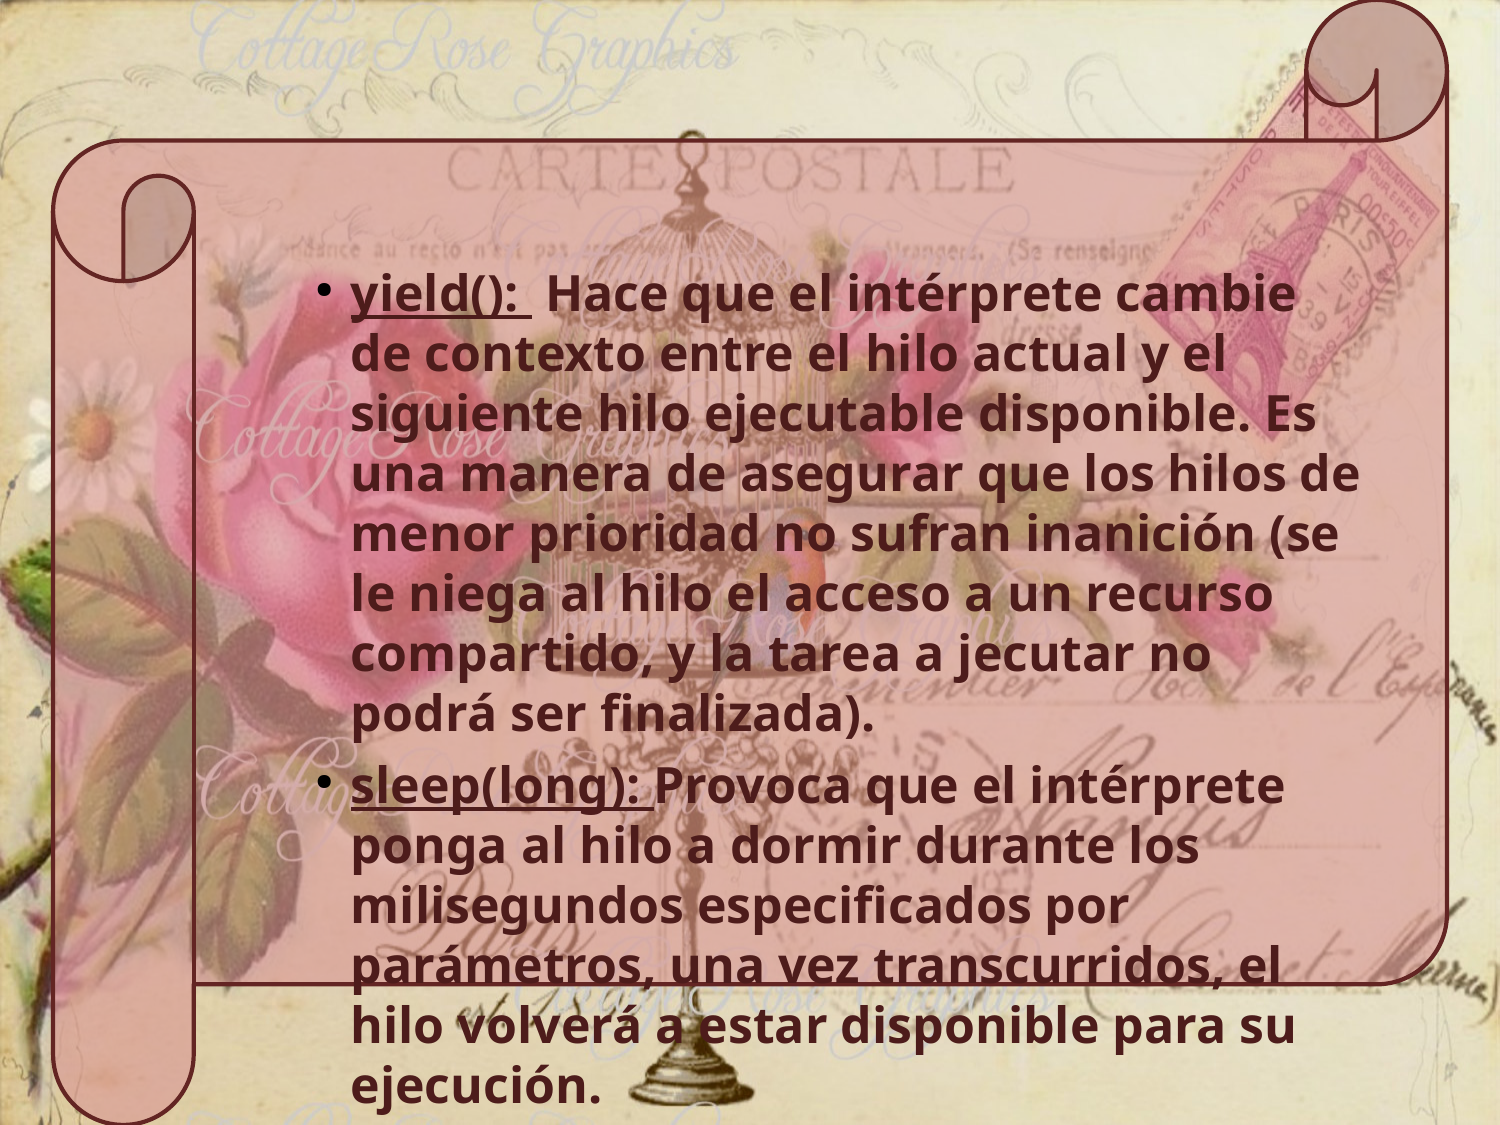

yield(): Hace que el intérprete cambie de contexto entre el hilo actual y el siguiente hilo ejecutable disponible. Es una manera de asegurar que los hilos de menor prioridad no sufran inanición (se le niega al hilo el acceso a un recurso compartido, y la tarea a jecutar no podrá ser finalizada).
sleep(long): Provoca que el intérprete ponga al hilo a dormir durante los milisegundos especificados por parámetros, una vez transcurridos, el hilo volverá a estar disponible para su ejecución.
#